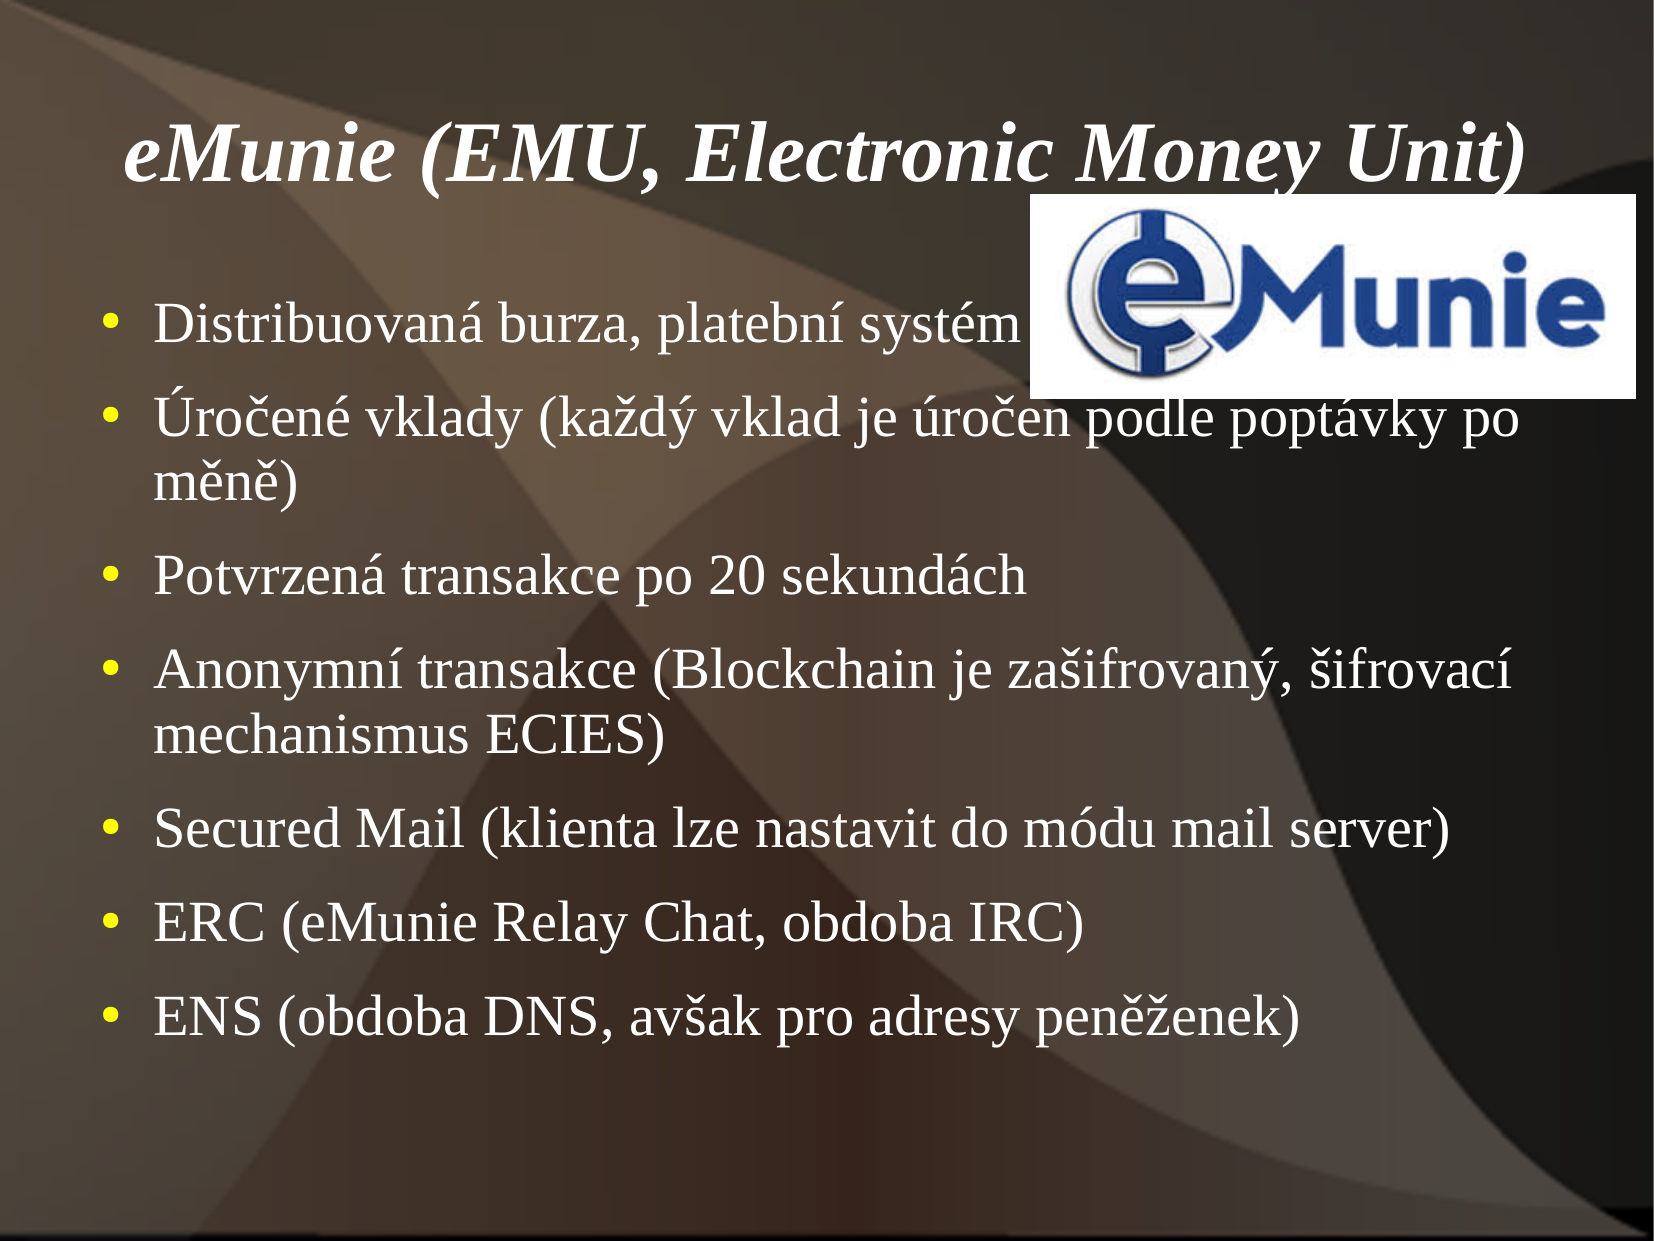

# eMunie (EMU, Electronic Money Unit)
Distribuovaná burza, platební systém
Úročené vklady (každý vklad je úročen podle poptávky po měně)
Potvrzená transakce po 20 sekundách
Anonymní transakce (Blockchain je zašifrovaný, šifrovací mechanismus ECIES)
Secured Mail (klienta lze nastavit do módu mail server)
ERC (eMunie Relay Chat, obdoba IRC)
ENS (obdoba DNS, avšak pro adresy peněženek)